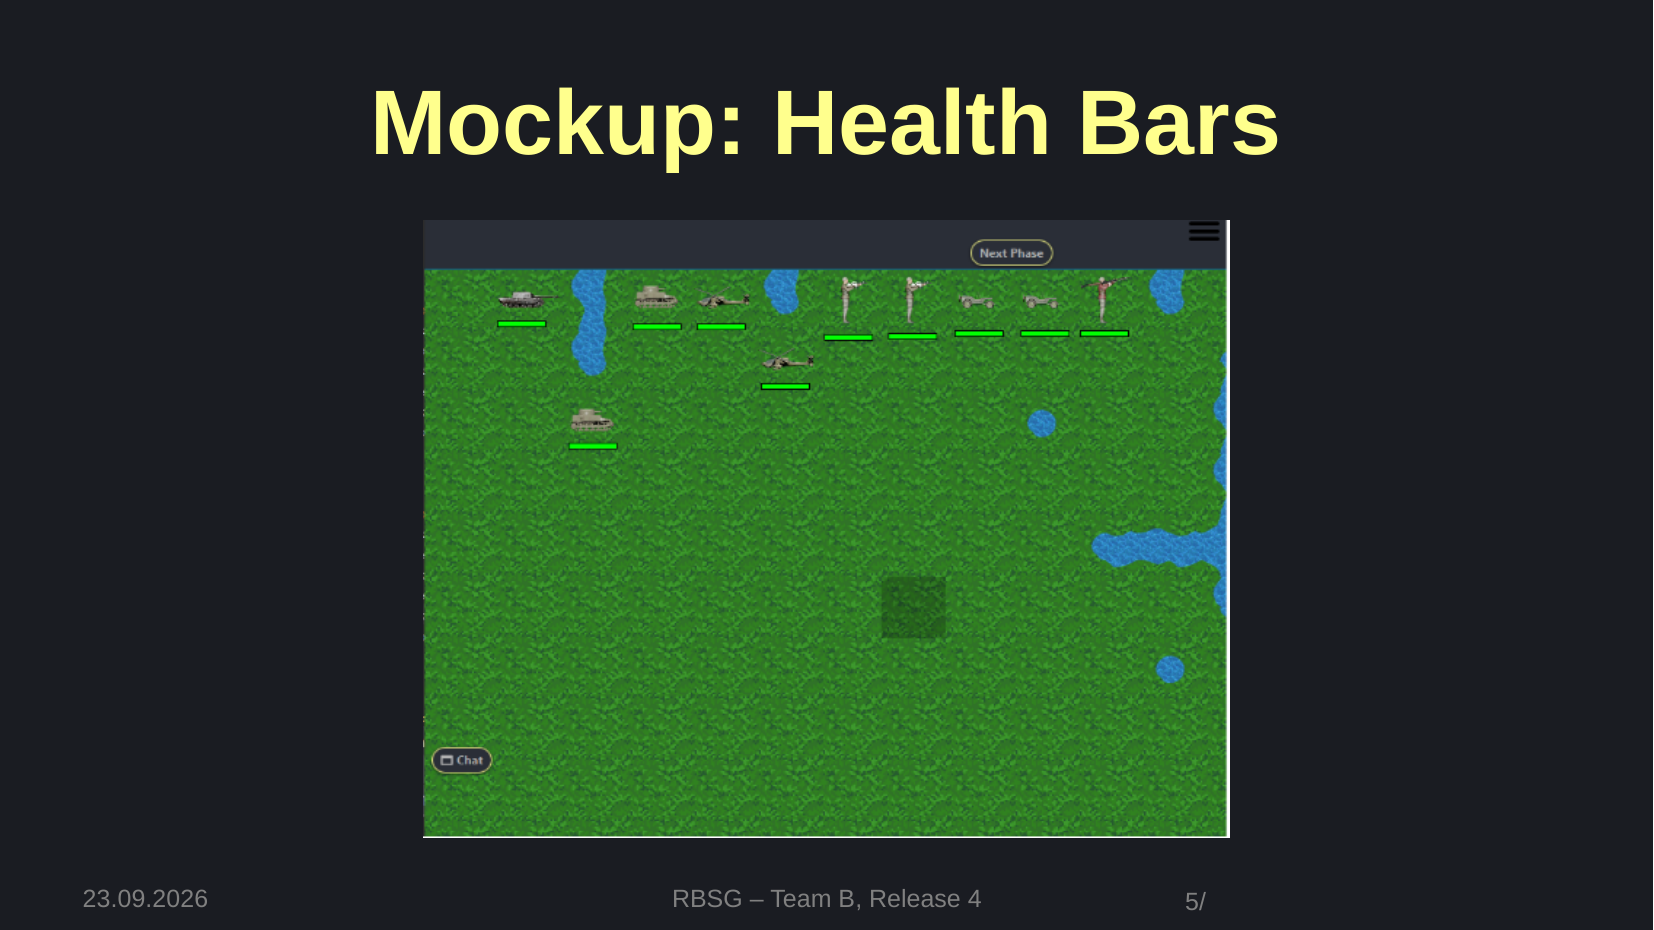

# Mockup: Health Bars
RBSG – Team B, Release 4
1/